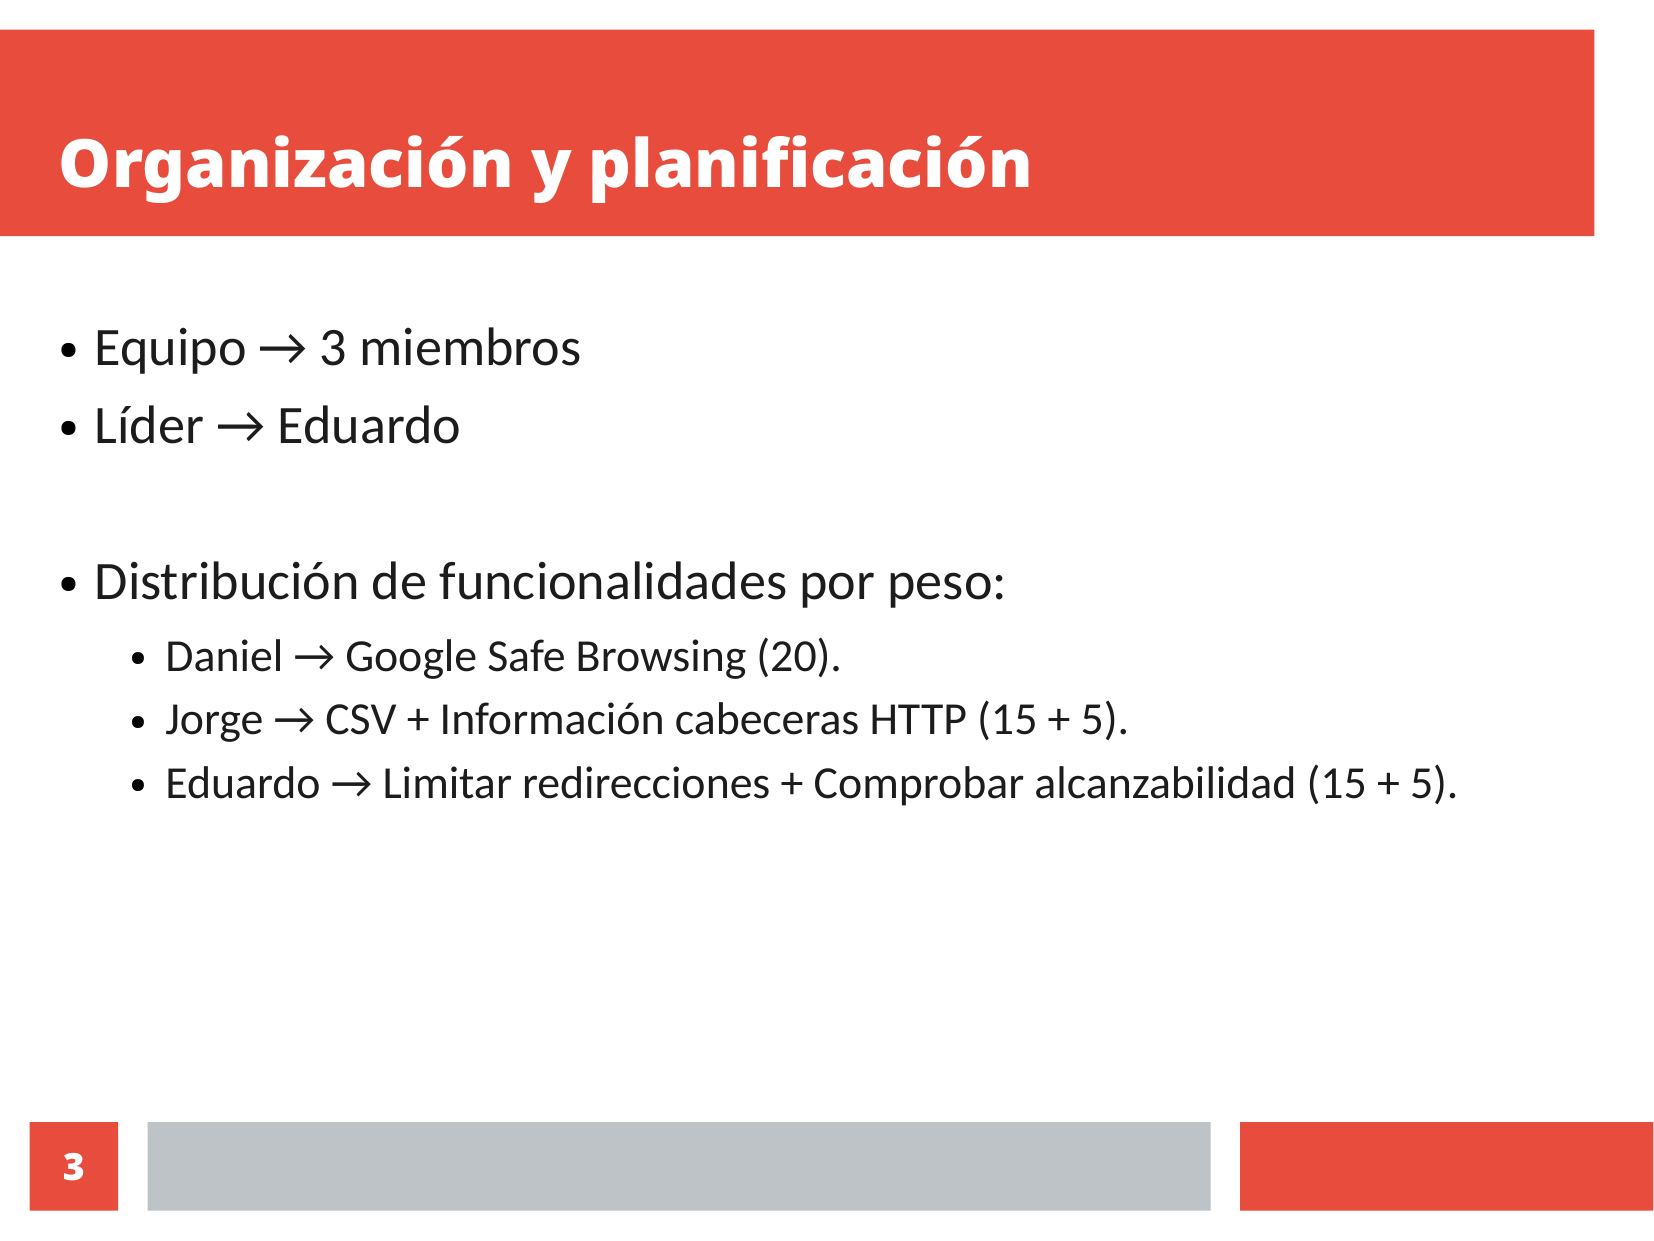

# Organización y planificación
Equipo → 3 miembros
Líder → Eduardo
Distribución de funcionalidades por peso:
Daniel → Google Safe Browsing (20).
Jorge → CSV + Información cabeceras HTTP (15 + 5).
Eduardo → Limitar redirecciones + Comprobar alcanzabilidad (15 + 5).
3